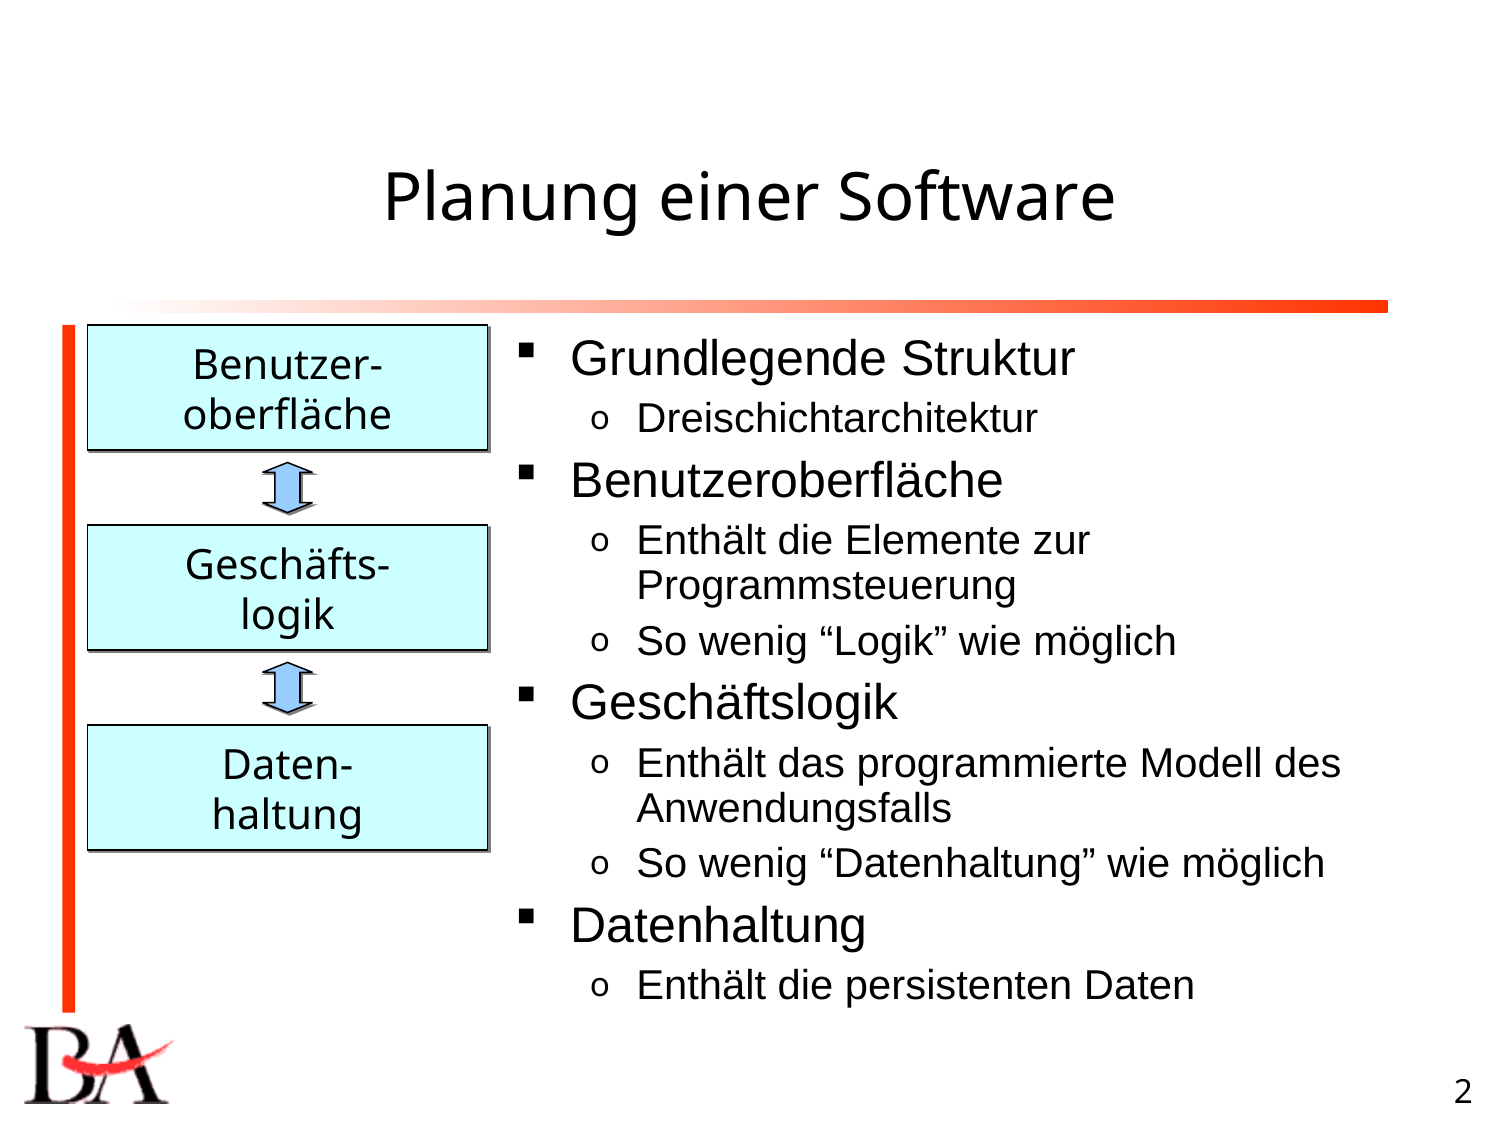

# Planung einer Software
Grundlegende Struktur
Dreischichtarchitektur
Benutzeroberfläche
Enthält die Elemente zur Programmsteuerung
So wenig “Logik” wie möglich
Geschäftslogik
Enthält das programmierte Modell des Anwendungsfalls
So wenig “Datenhaltung” wie möglich
Datenhaltung
Enthält die persistenten Daten
Benutzer-
oberfläche
Geschäfts-
logik
Daten-
haltung